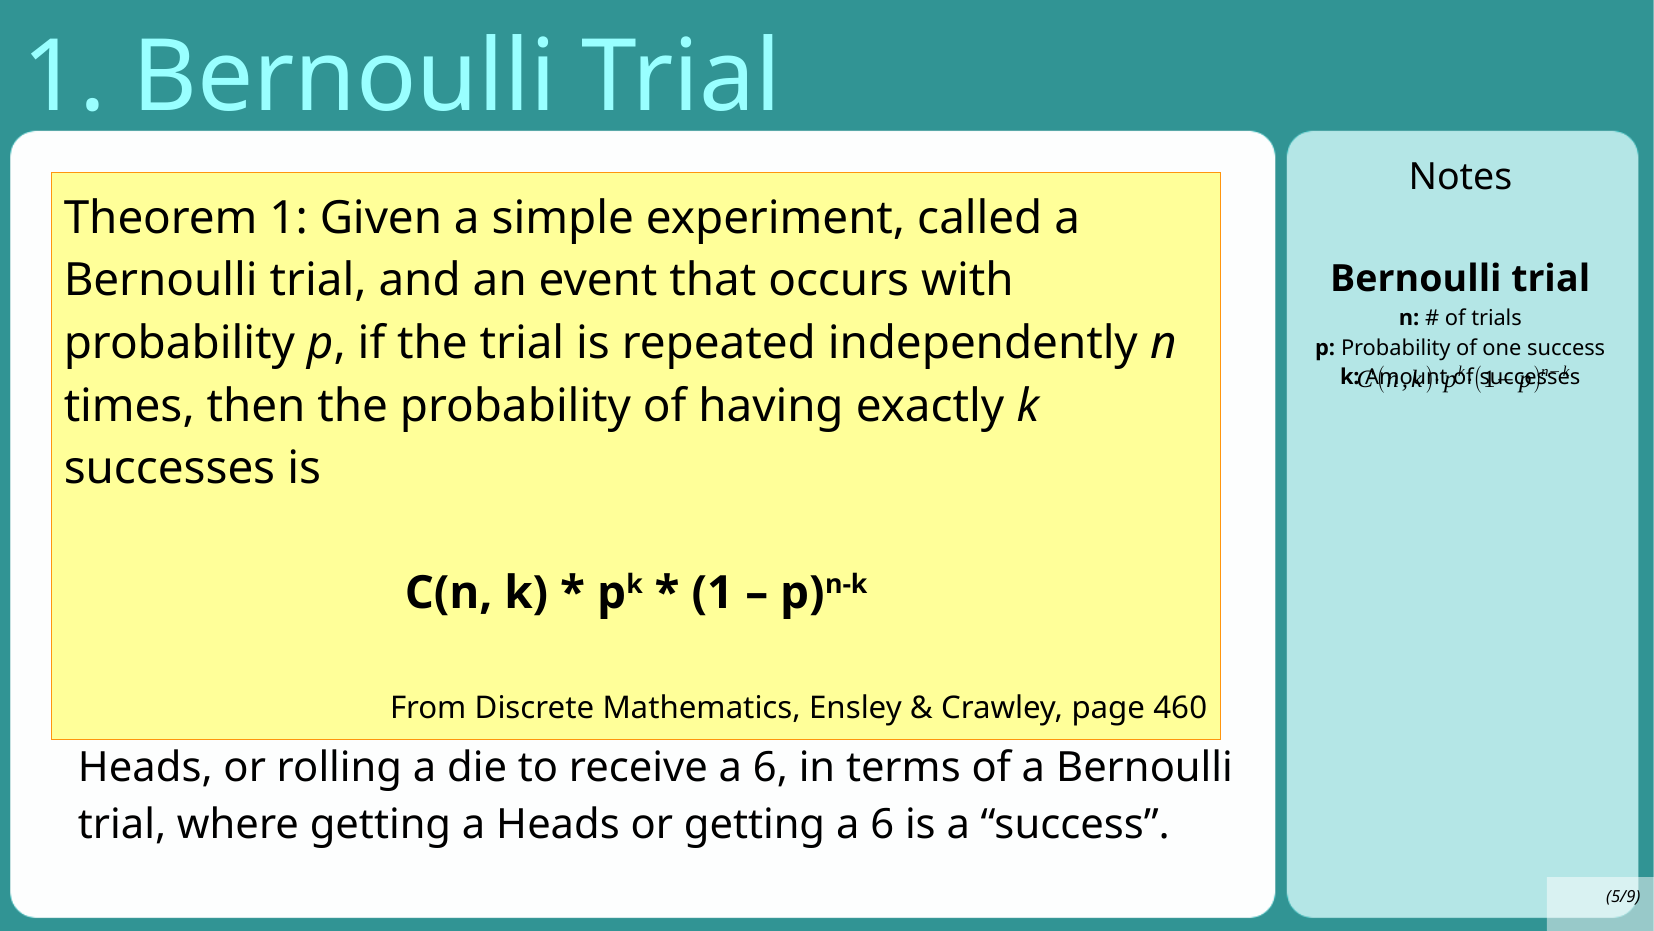

# 1. Bernoulli Trial
Notes
Bernoulli trial
n: # of trials
p: Probability of one success
k: Amount of successes
Theorem 1: Given a simple experiment, called a Bernoulli trial, and an event that occurs with probability p, if the trial is repeated independently n times, then the probability of having exactly k successes is
C(n, k) * pk * (1 – p)n-k
From Discrete Mathematics, Ensley & Crawley, page 460
We can define basic games like flipping a coin to receive a Heads, or rolling a die to receive a 6, in terms of a Bernoulli trial, where getting a Heads or getting a 6 is a “success”.